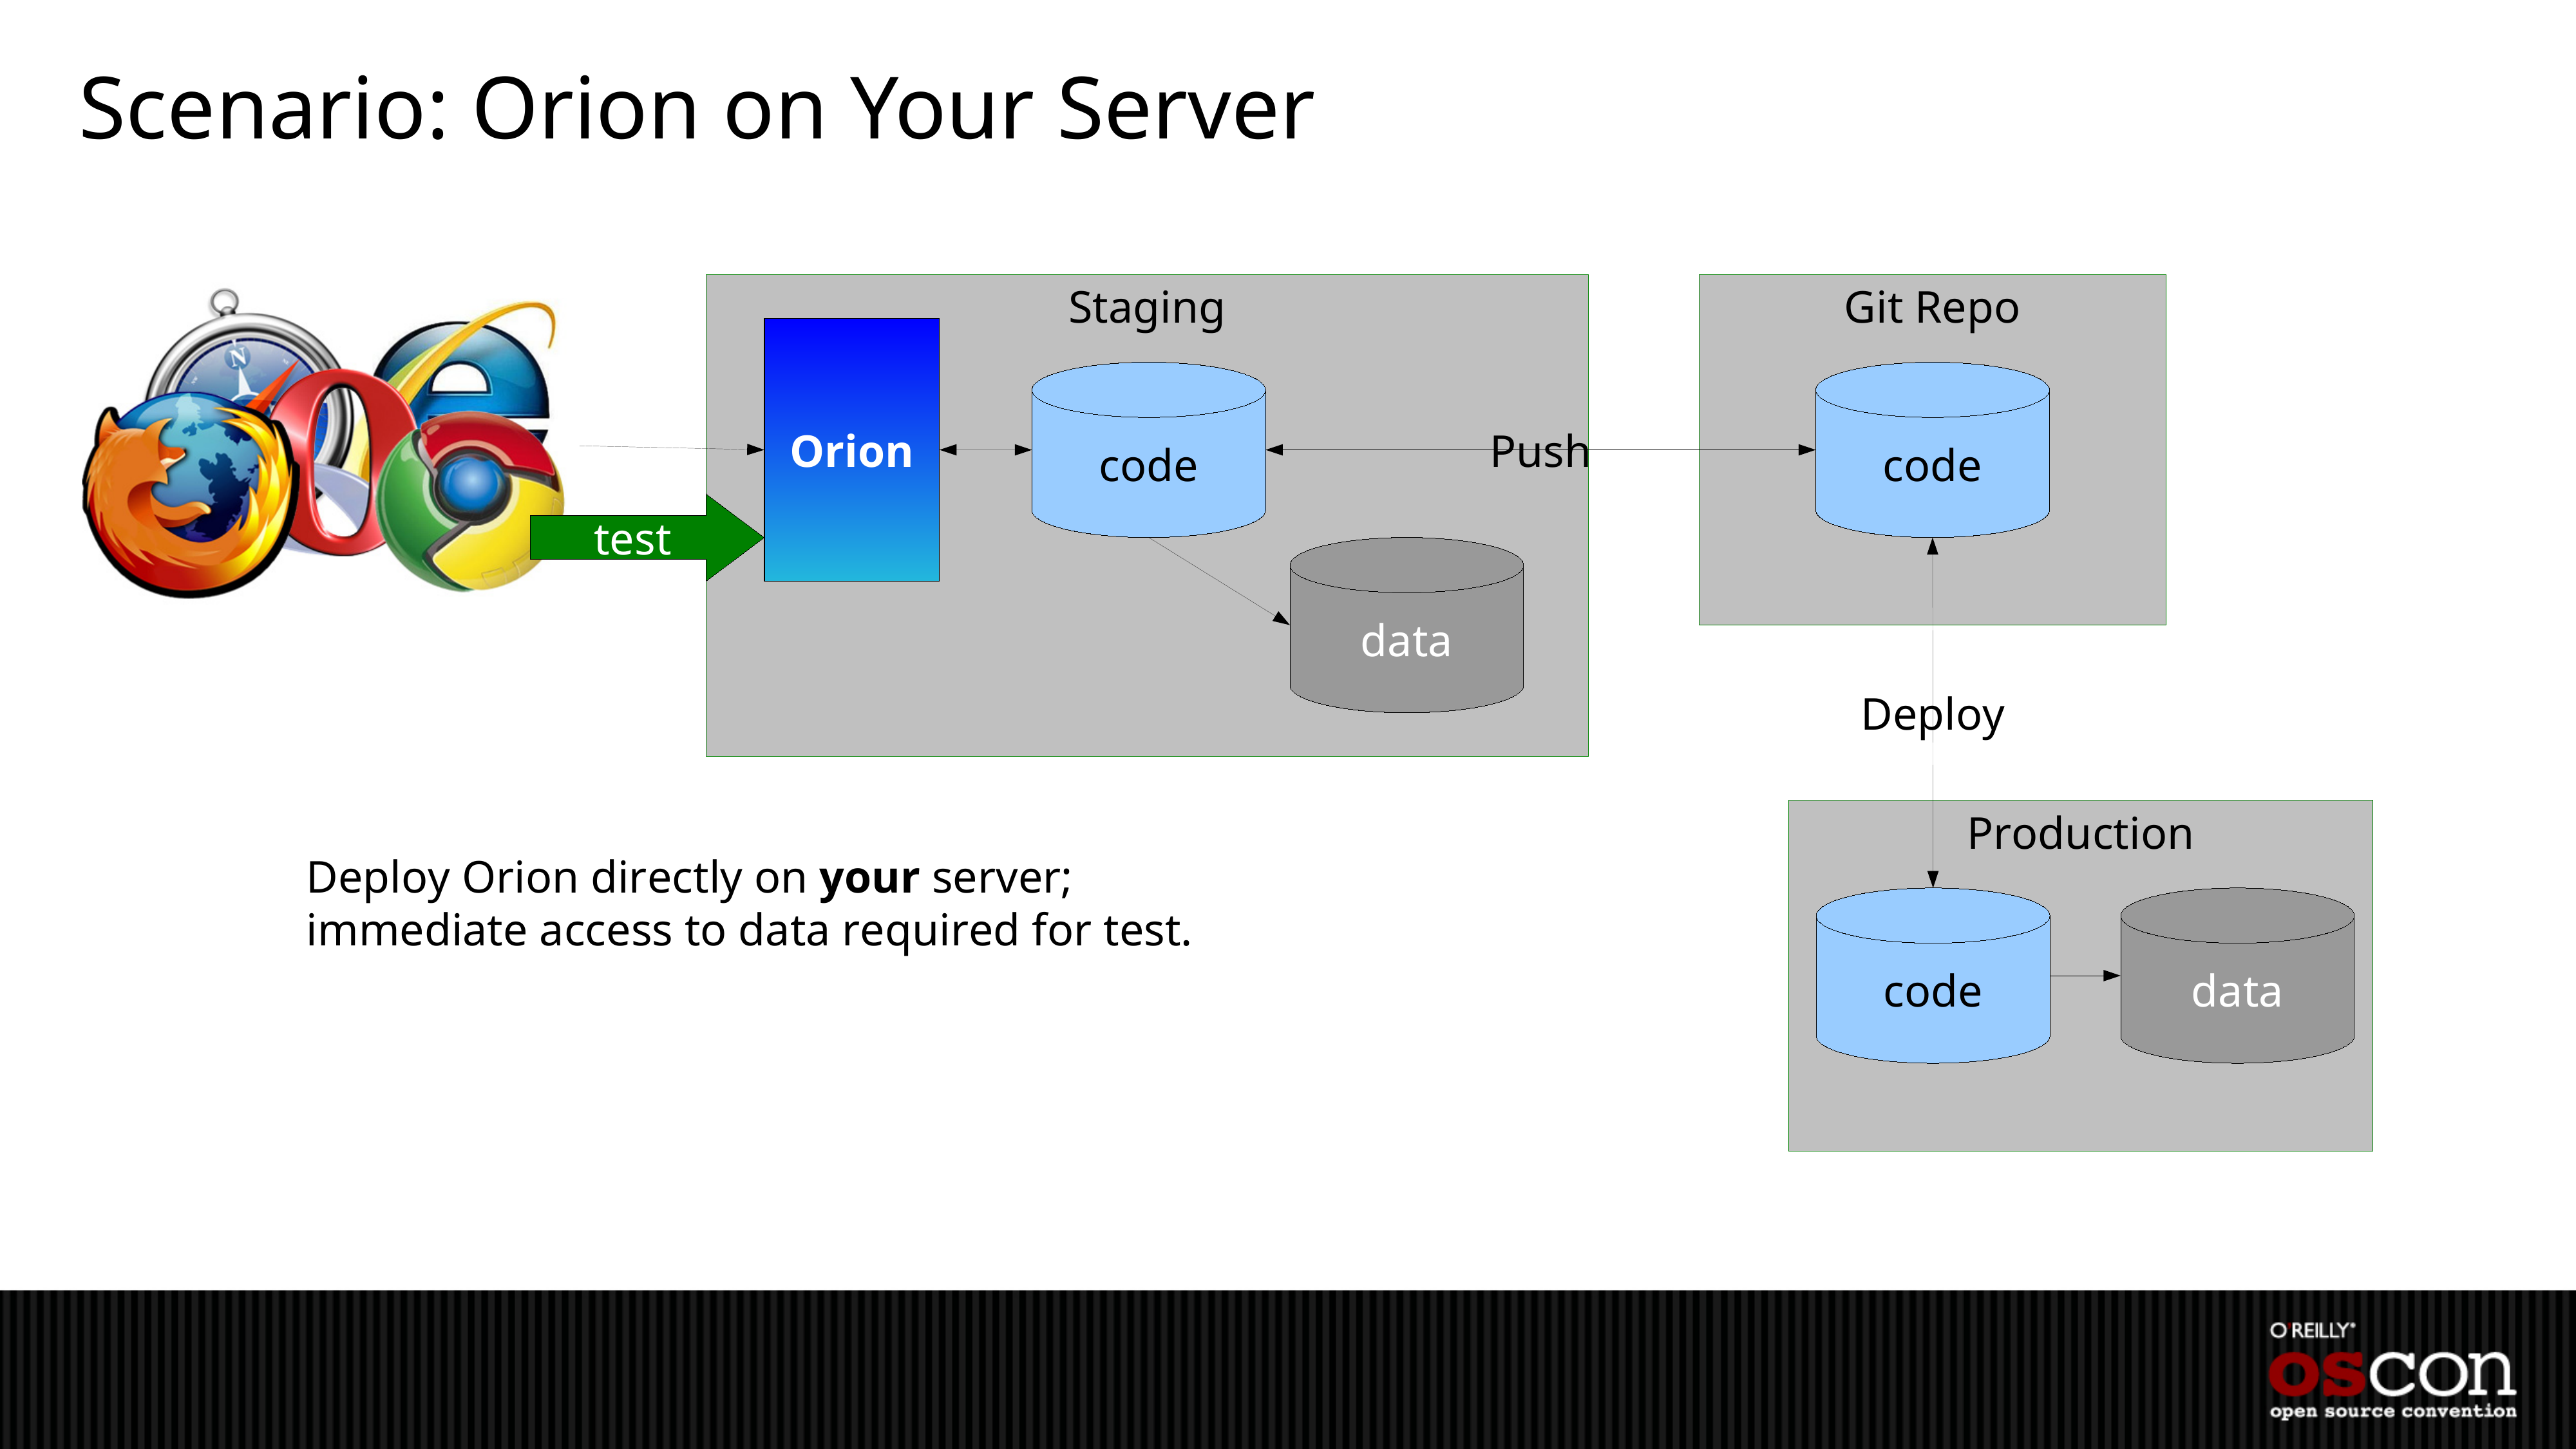

# Scenario: Orion on Your Server
Staging
Git Repo
Orion
code
code
test
data
Production
Deploy Orion directly on your server; immediate access to data required for test.
code
data